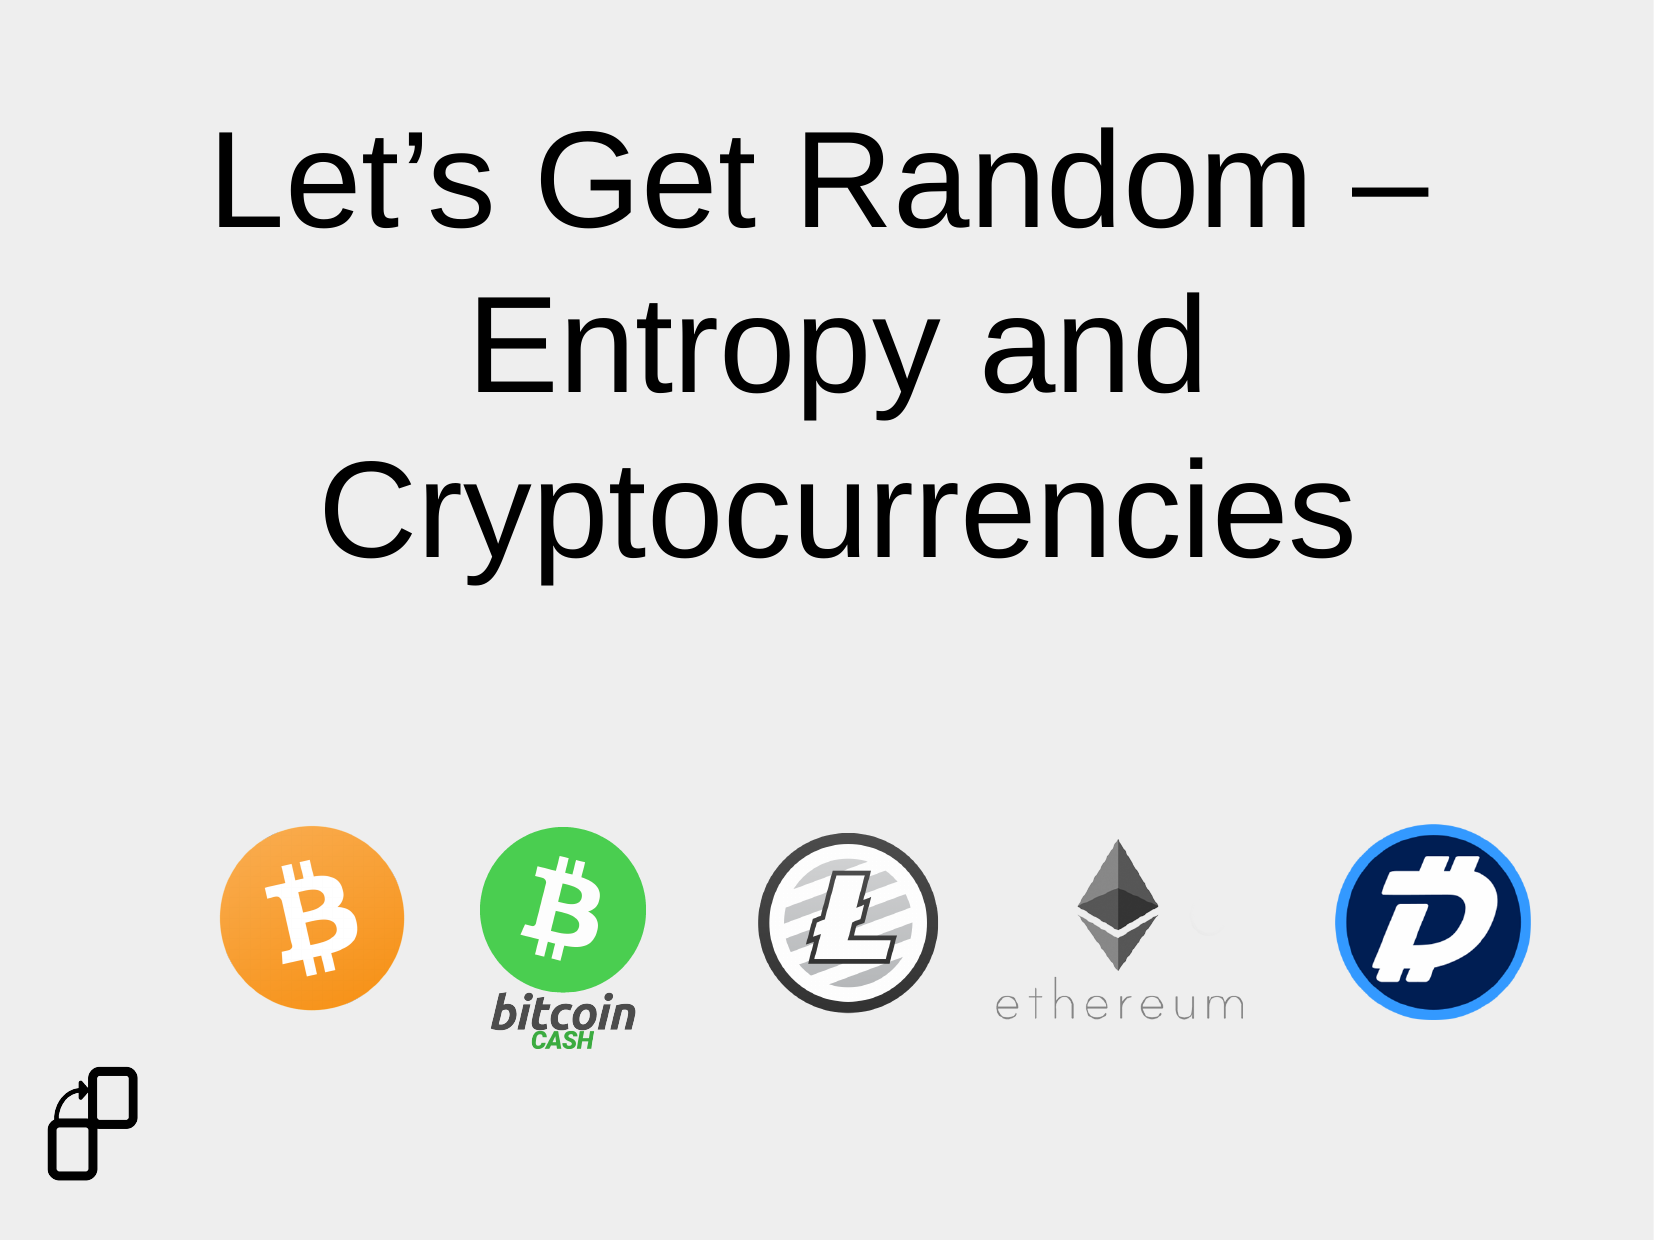

# Let’s Get Random – Entropy and Cryptocurrencies